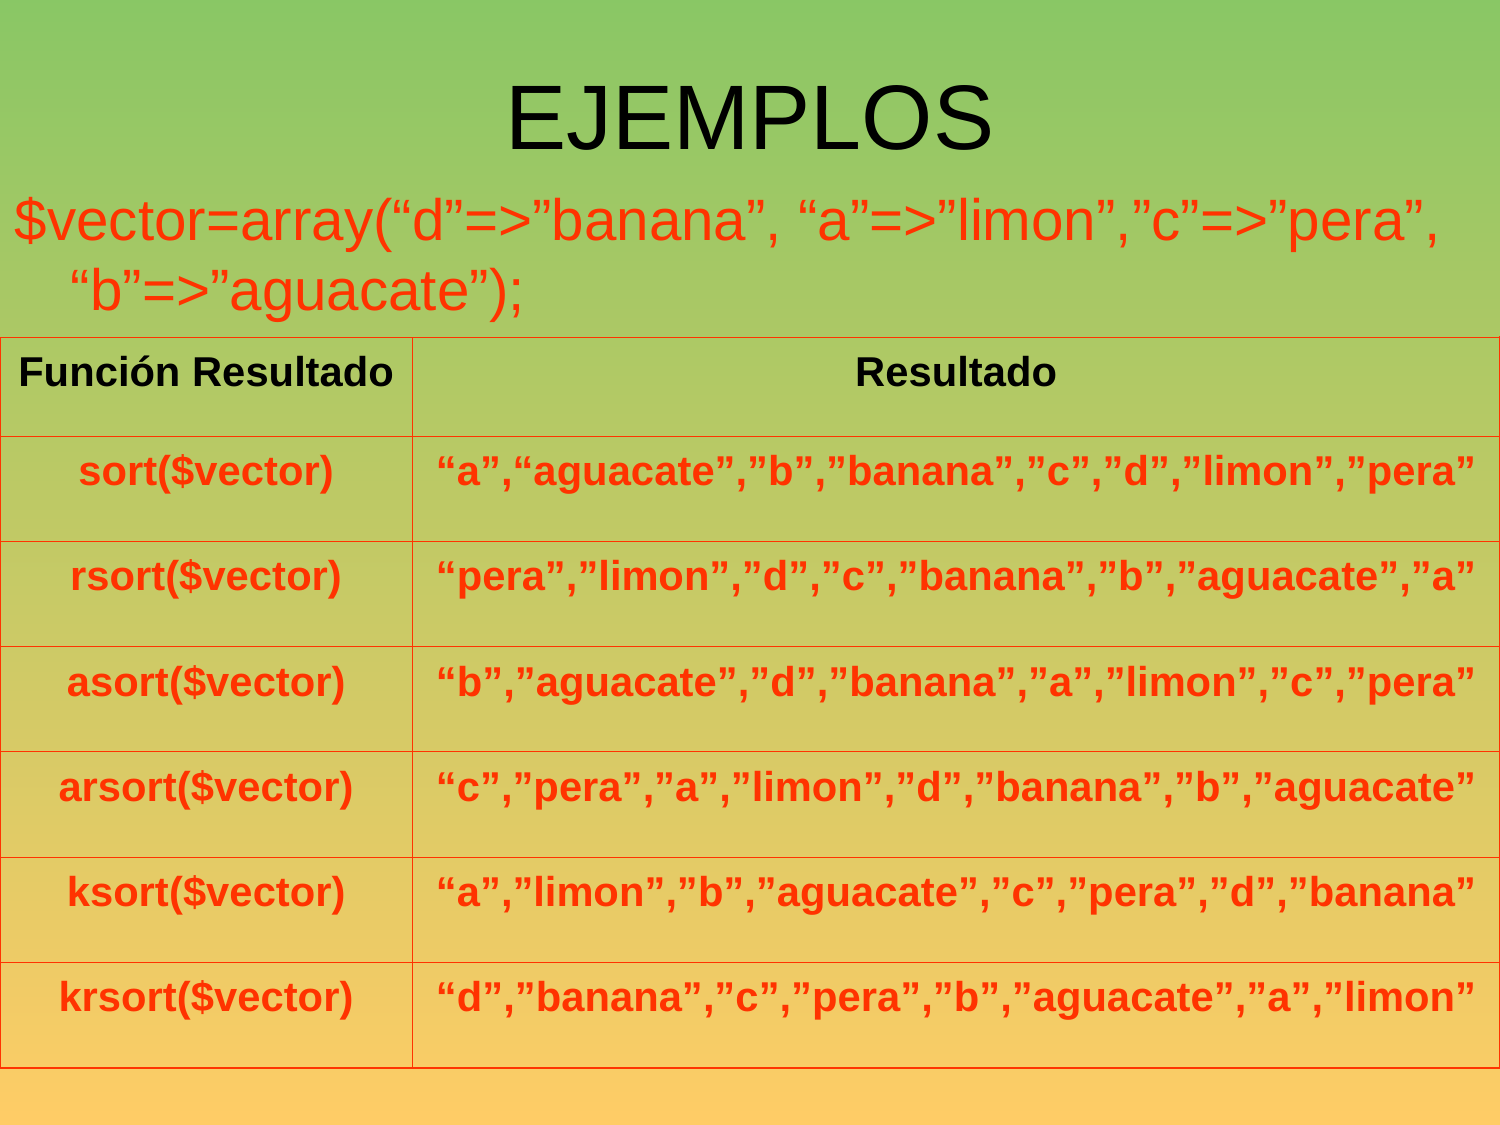

EJEMPLOS
# $vector=array(“d”=>”banana”, “a”=>”limon”,”c”=>”pera”, “b”=>”aguacate”);
| Función Resultado | Resultado |
| --- | --- |
| sort($vector) | “a”,“aguacate”,”b”,”banana”,”c”,”d”,”limon”,”pera” |
| rsort($vector) | “pera”,”limon”,”d”,”c”,”banana”,”b”,”aguacate”,”a” |
| asort($vector) | “b”,”aguacate”,”d”,”banana”,”a”,”limon”,”c”,”pera” |
| arsort($vector) | “c”,”pera”,”a”,”limon”,”d”,”banana”,”b”,”aguacate” |
| ksort($vector) | “a”,”limon”,”b”,”aguacate”,”c”,”pera”,”d”,”banana” |
| krsort($vector) | “d”,”banana”,”c”,”pera”,”b”,”aguacate”,”a”,”limon” |